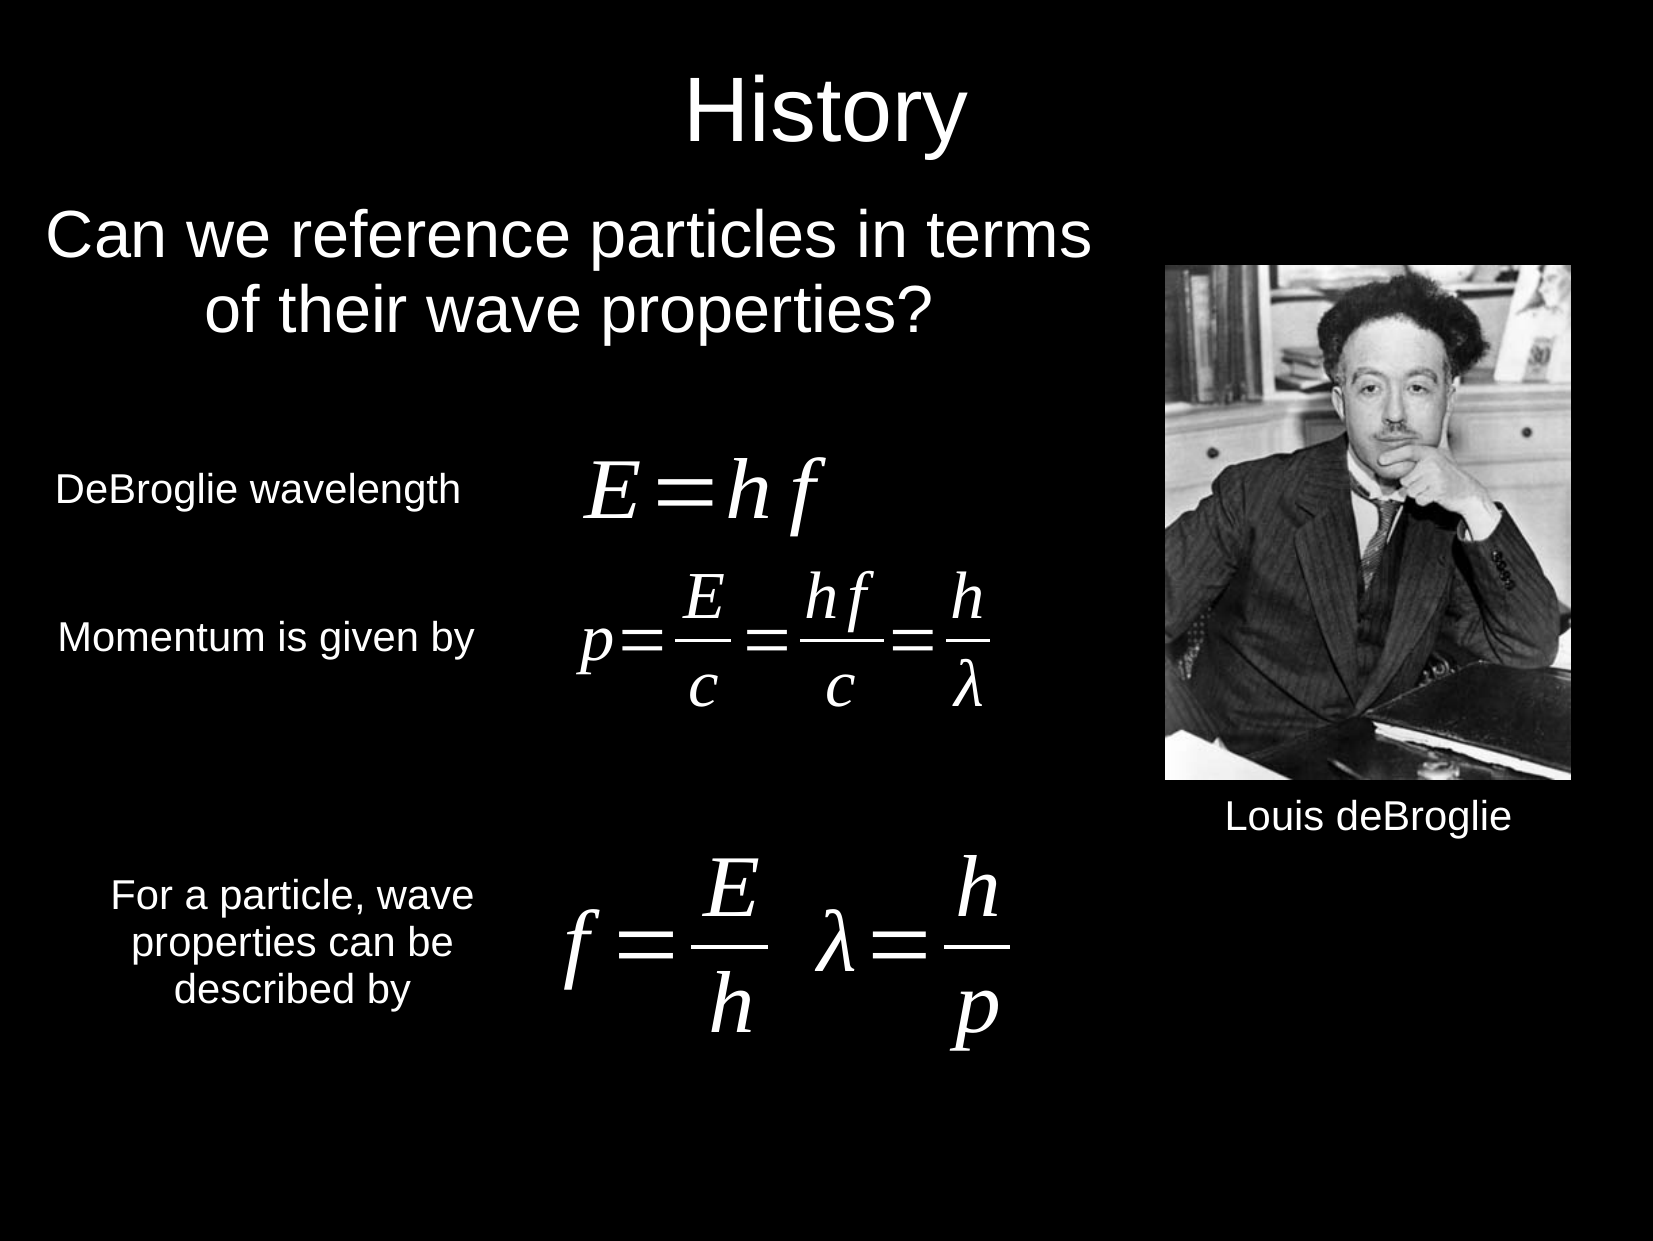

# History
Can we reference particles in terms of their wave properties?
DeBroglie wavelength
Momentum is given by
Louis deBroglie
For a particle, wave properties can be described by